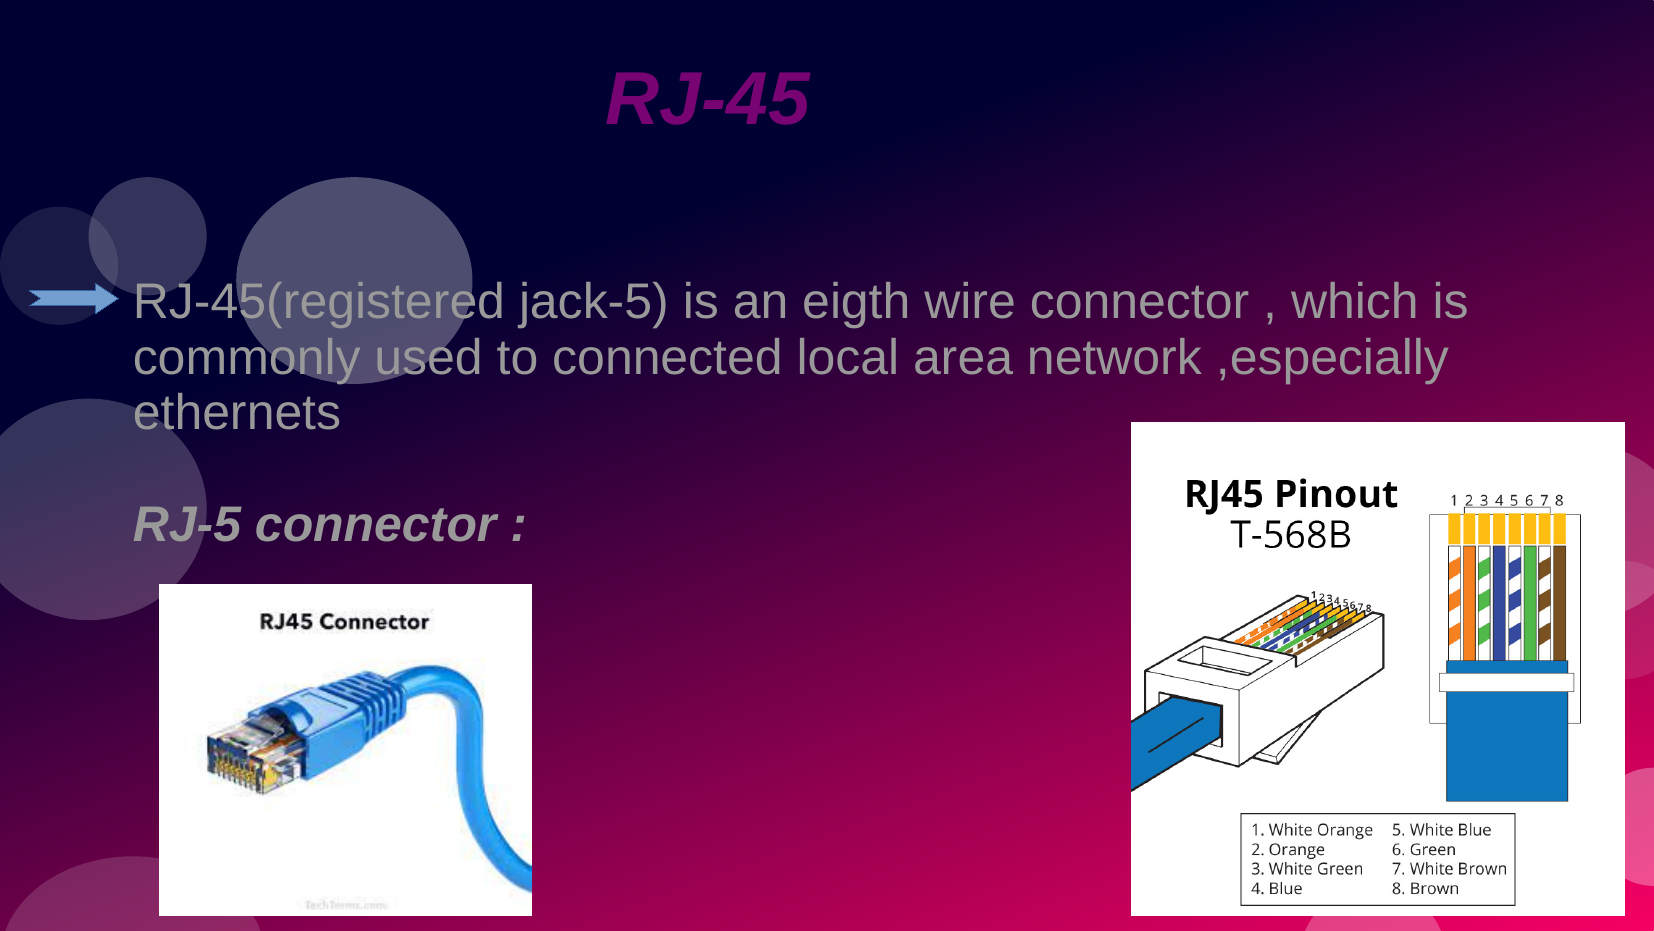

RJ-45
RJ-45(registered jack-5) is an eigth wire connector , which is commonly used to connected local area network ,especially ethernets
RJ-5 connector :